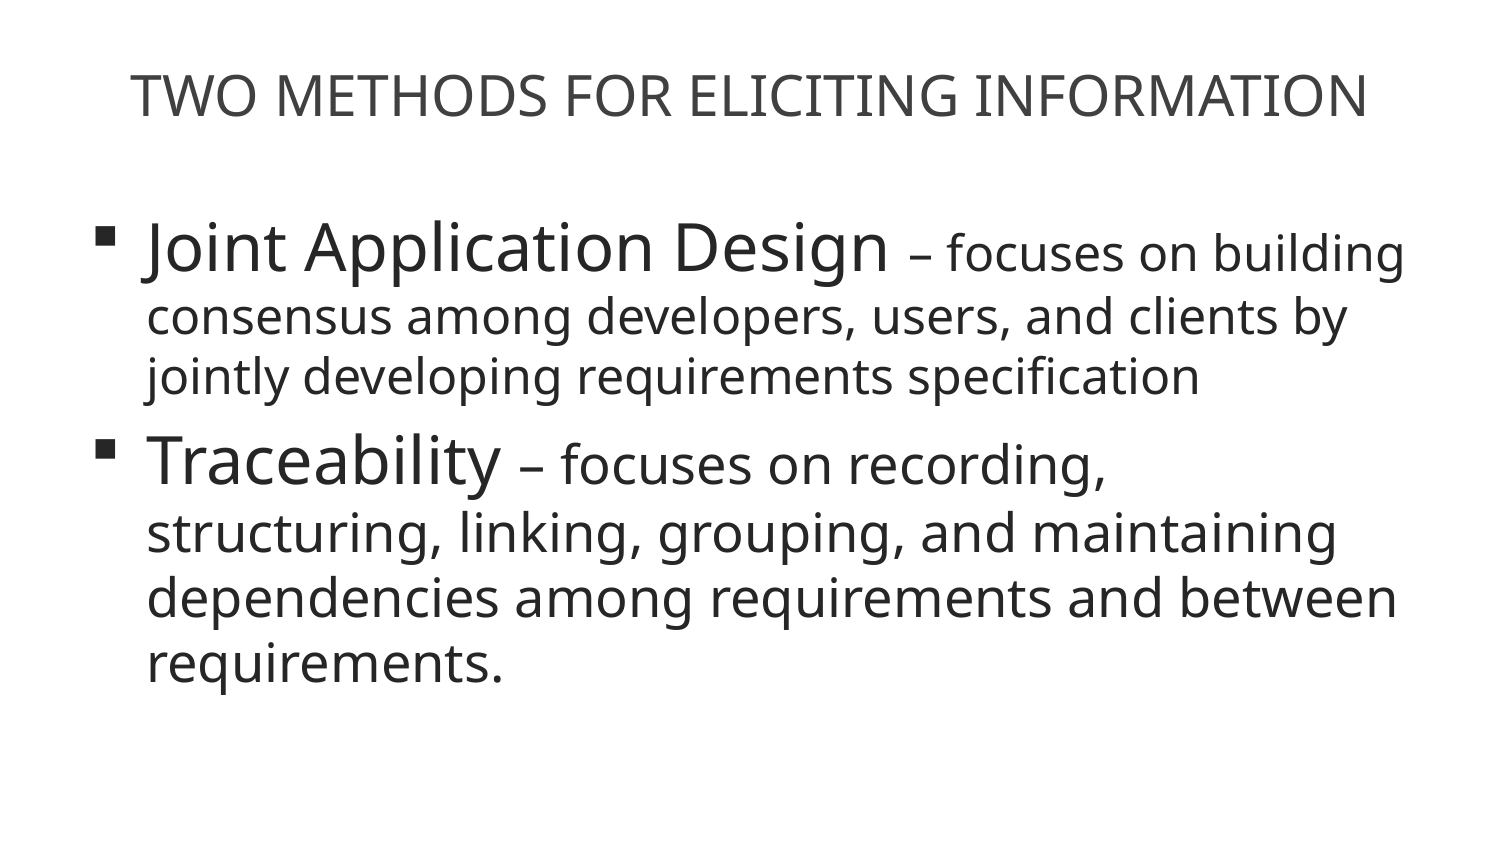

# Two methods for eliciting information
Joint Application Design – focuses on building consensus among developers, users, and clients by jointly developing requirements specification
Traceability – focuses on recording, structuring, linking, grouping, and maintaining dependencies among requirements and between requirements.